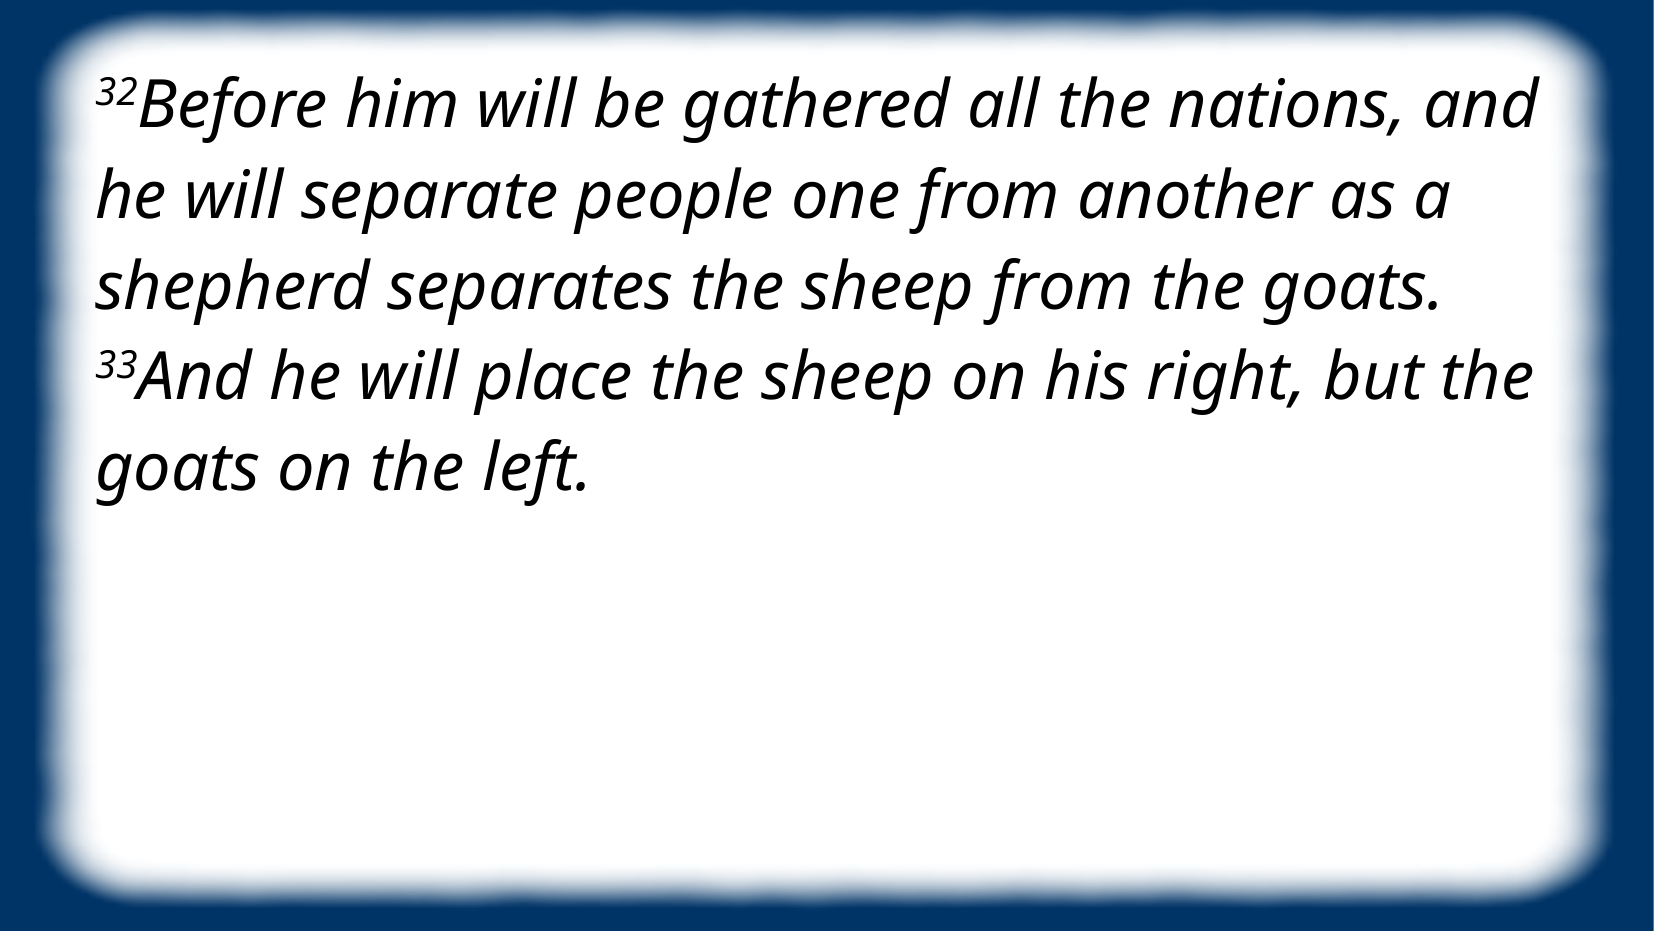

32Before him will be gathered all the nations, and he will separate people one from another as a shepherd separates the sheep from the goats. 33And he will place the sheep on his right, but the goats on the left.